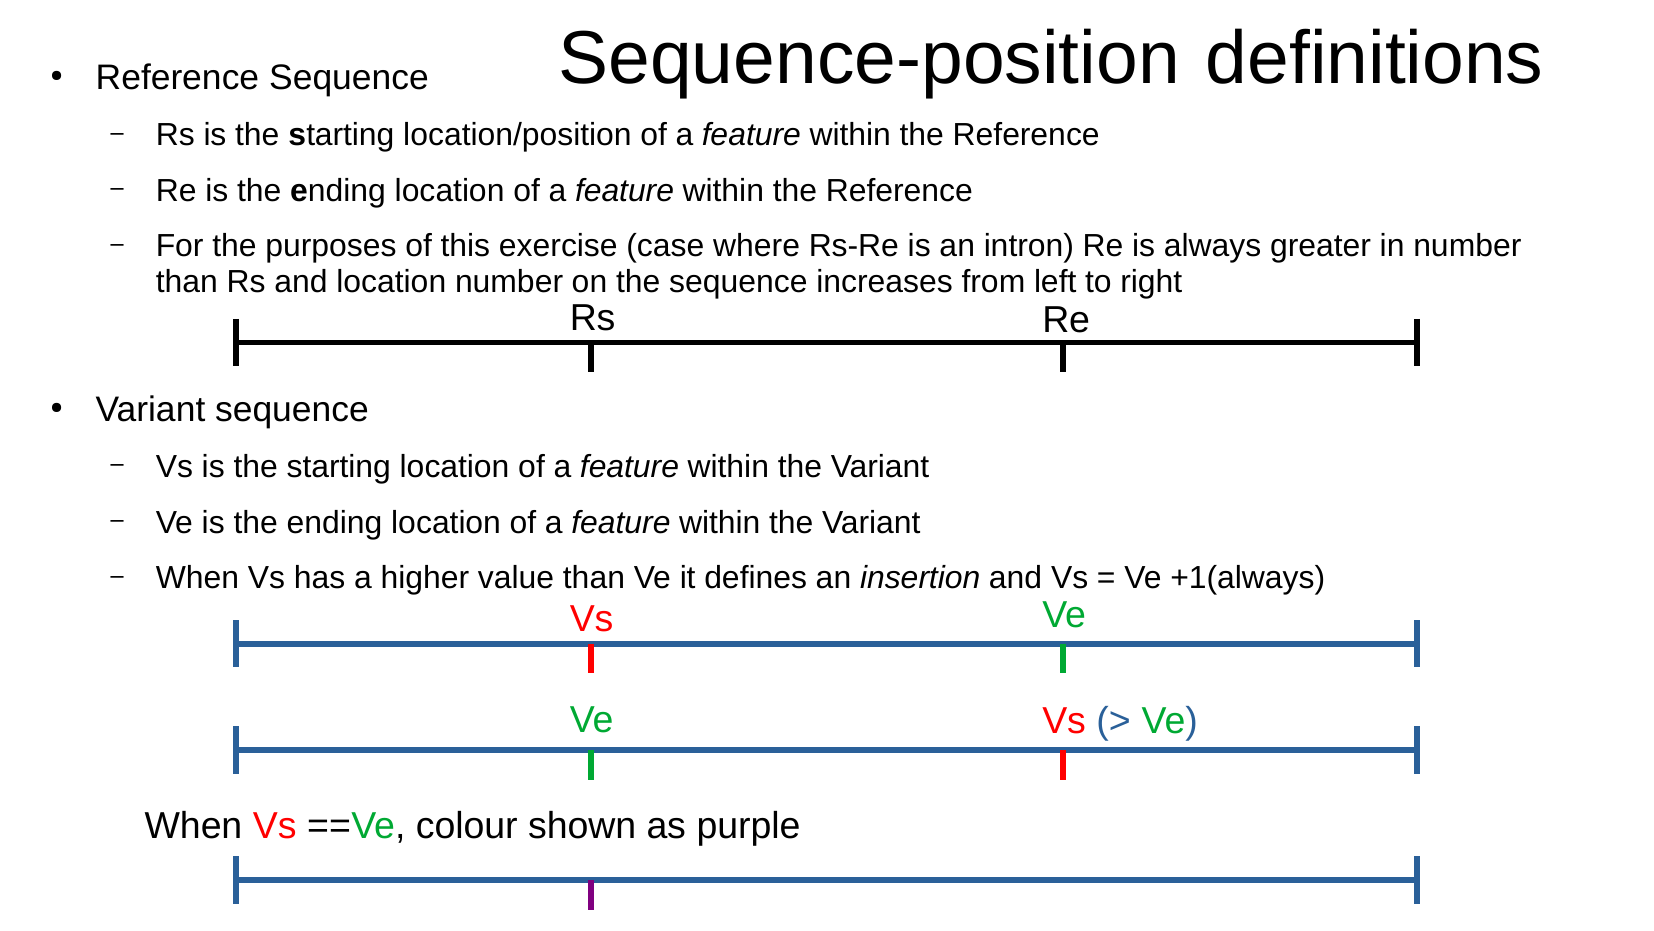

# Sequence-position definitions
Reference Sequence
Rs is the starting location/position of a feature within the Reference
Re is the ending location of a feature within the Reference
For the purposes of this exercise (case where Rs-Re is an intron) Re is always greater in number than Rs and location number on the sequence increases from left to right
Variant sequence
Vs is the starting location of a feature within the Variant
Ve is the ending location of a feature within the Variant
When Vs has a higher value than Ve it defines an insertion and Vs = Ve +1(always)
Rs
Re
Ve
Vs
Ve
Vs (> Ve)
When Vs ==Ve, colour shown as purple